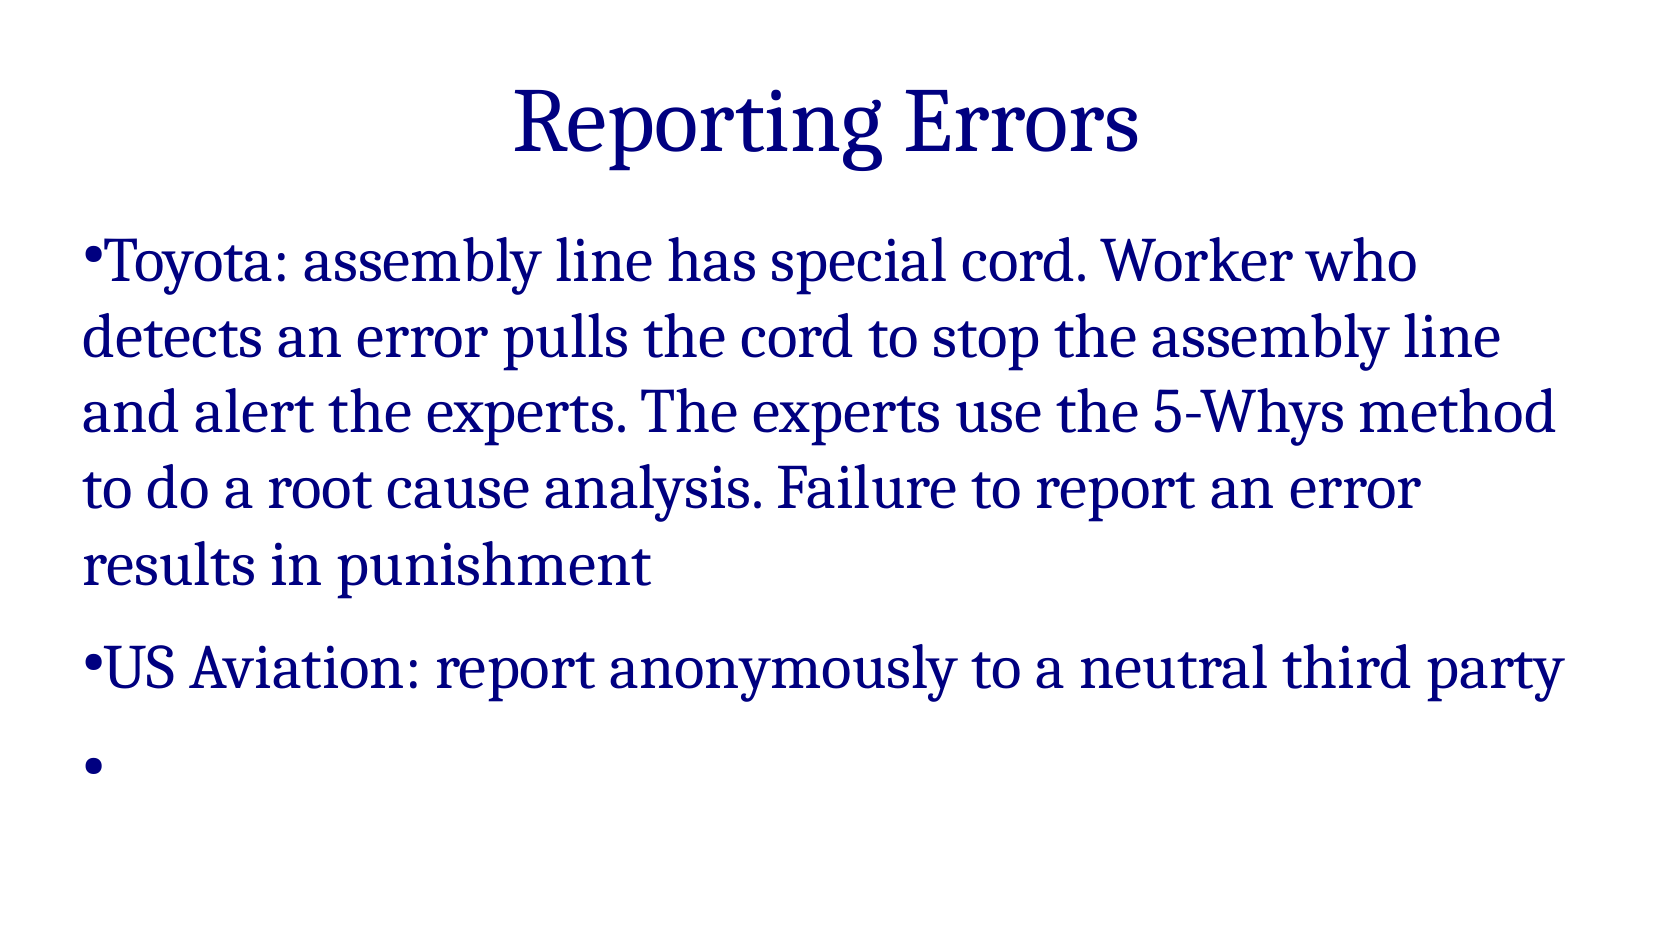

# Reporting Errors
Toyota: assembly line has special cord. Worker who detects an error pulls the cord to stop the assembly line and alert the experts. The experts use the 5-Whys method to do a root cause analysis. Failure to report an error results in punishment
US Aviation: report anonymously to a neutral third party